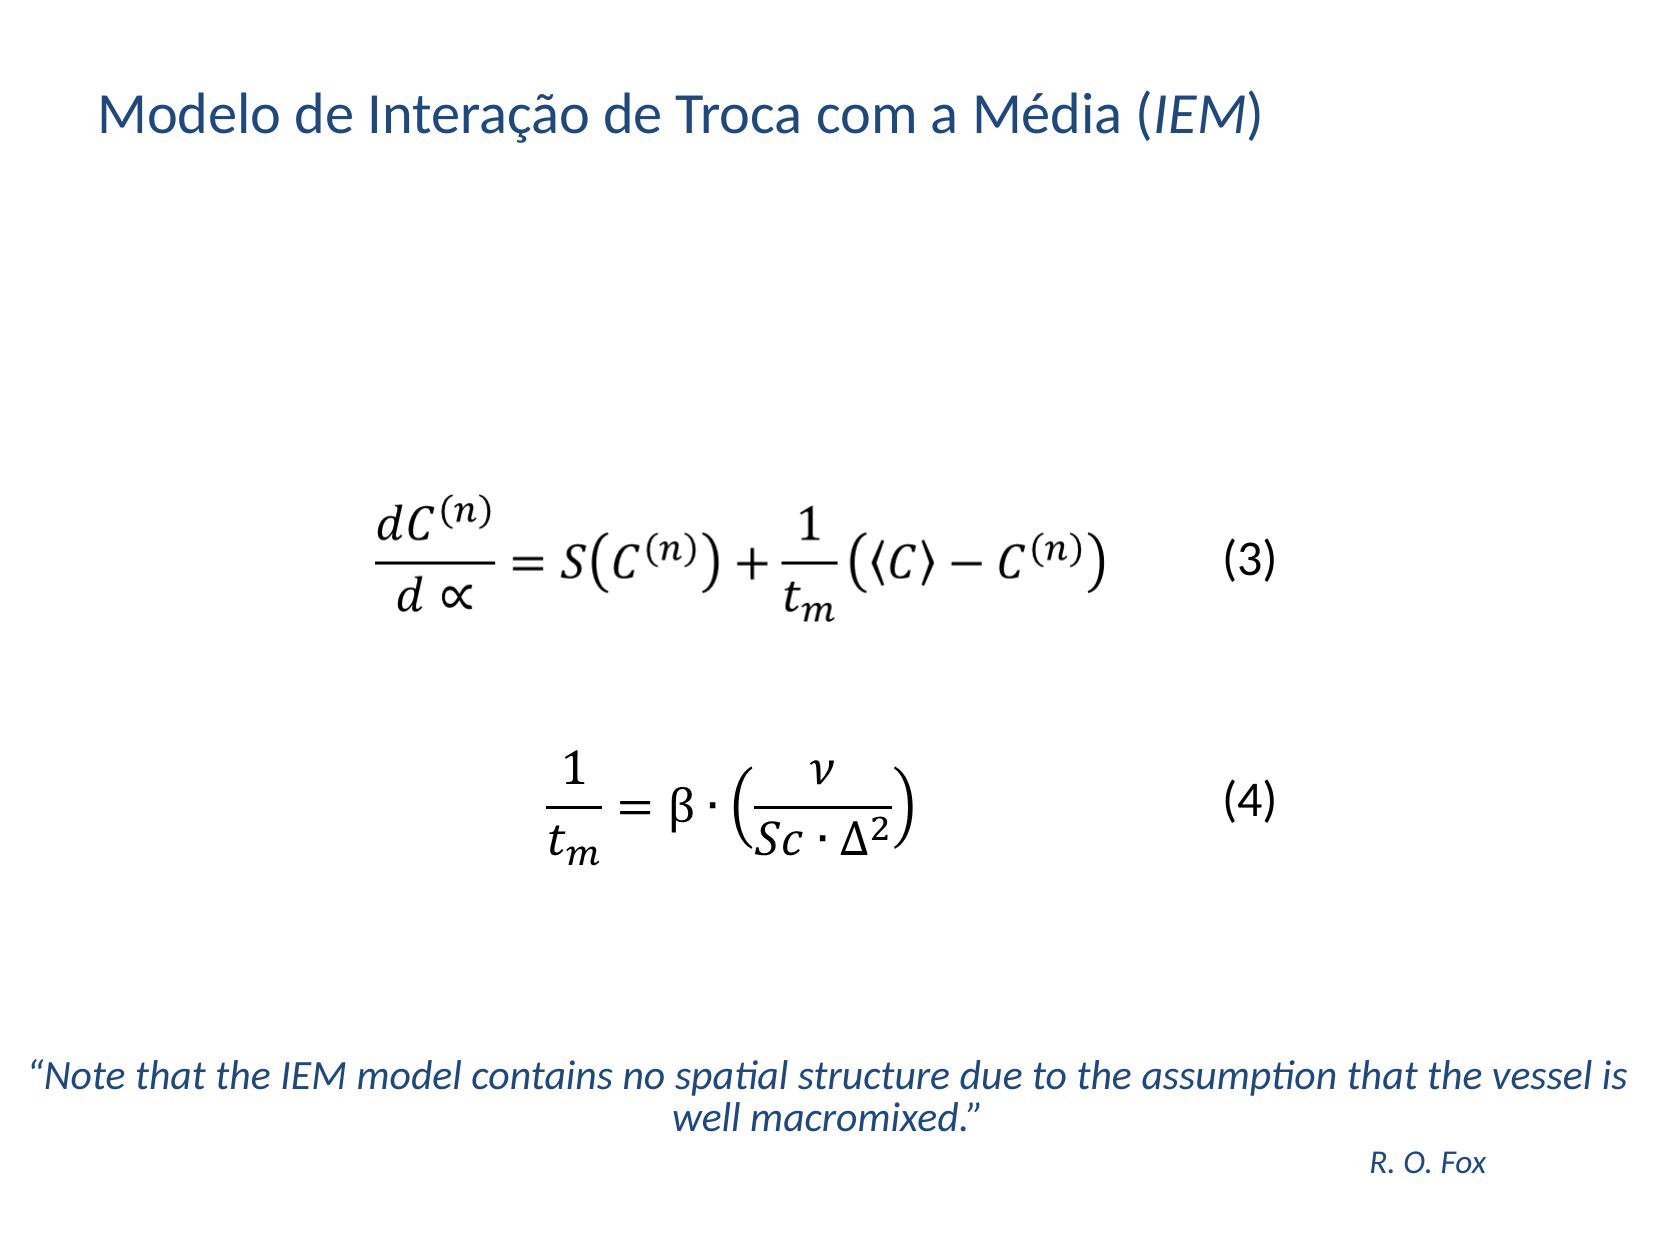

Modelo de Interação de Troca com a Média (IEM)
(3)
(4)
“Note that the IEM model contains no spatial structure due to the assumption that the vessel is well macromixed.”
								R. O. Fox